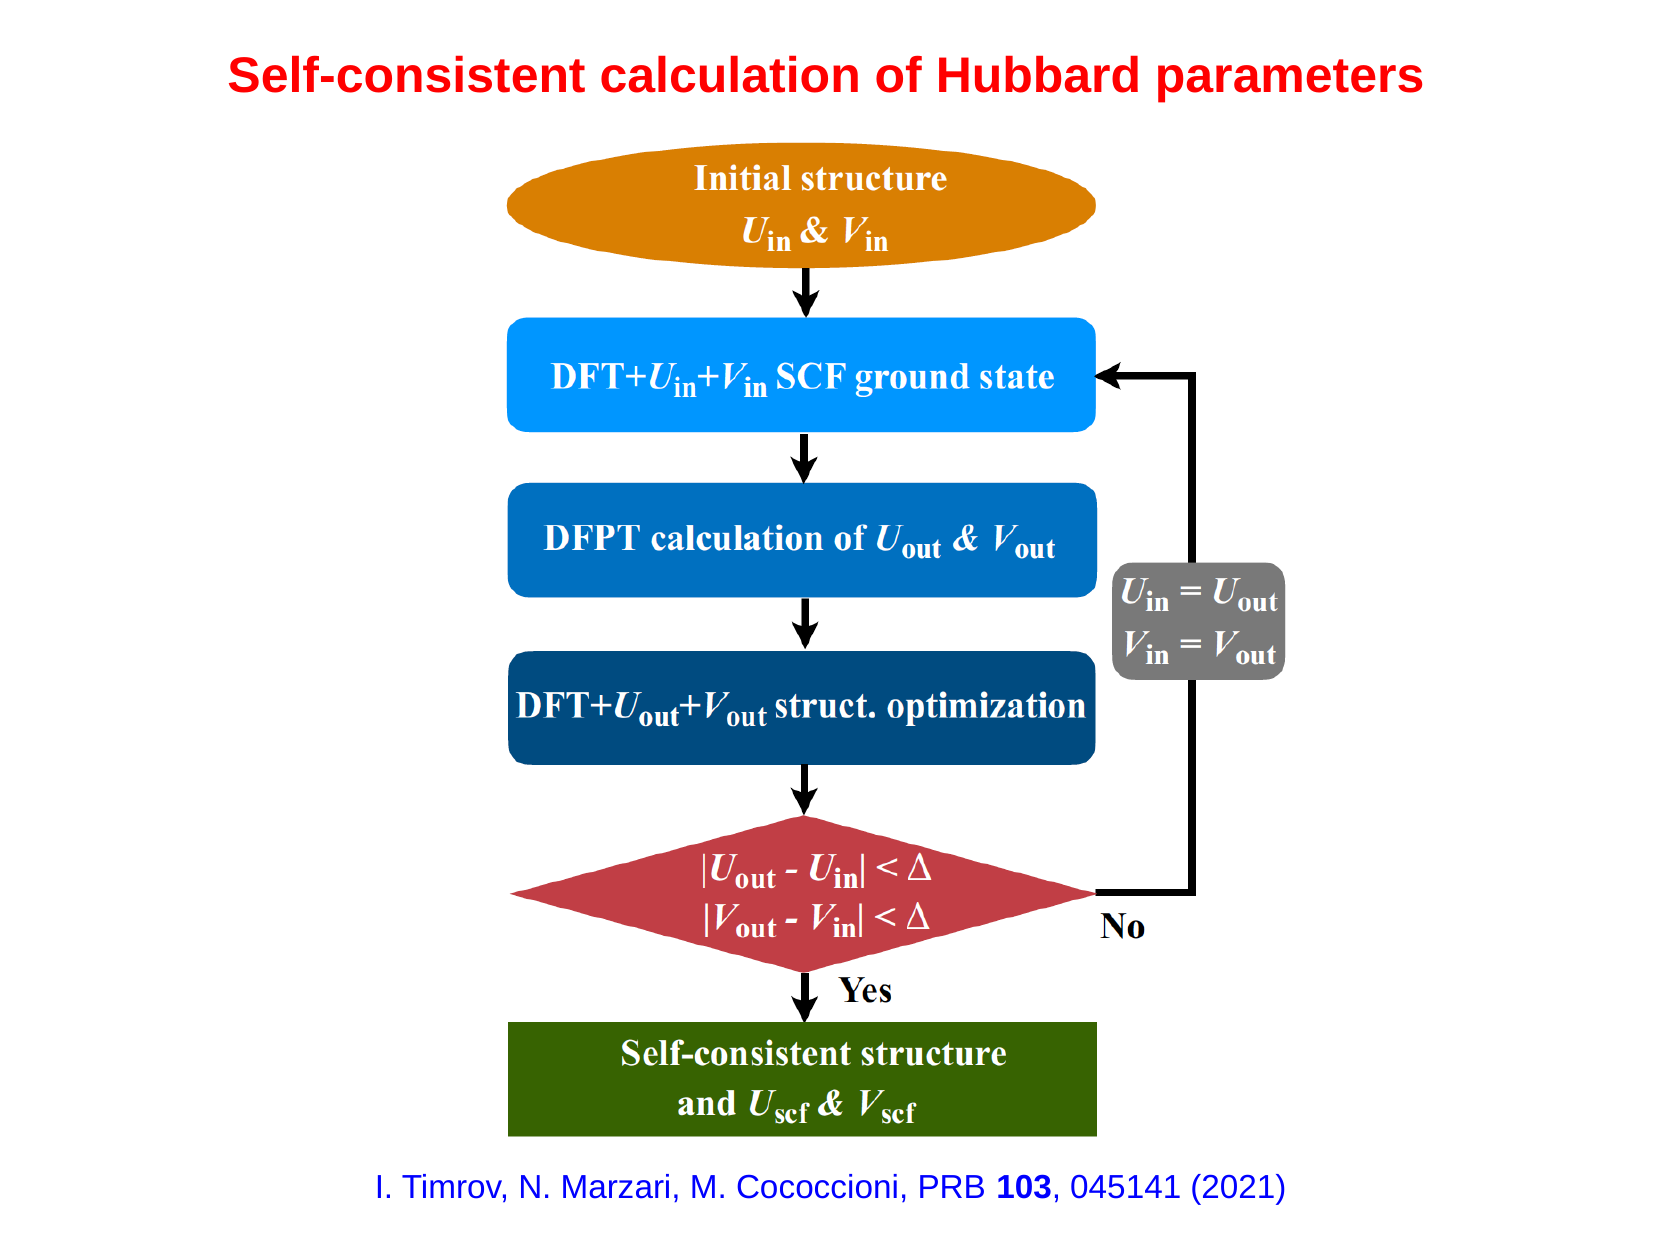

# Self-consistent calculation of Hubbard parameters
I. Timrov, N. Marzari, M. Cococcioni, PRB 103, 045141 (2021)